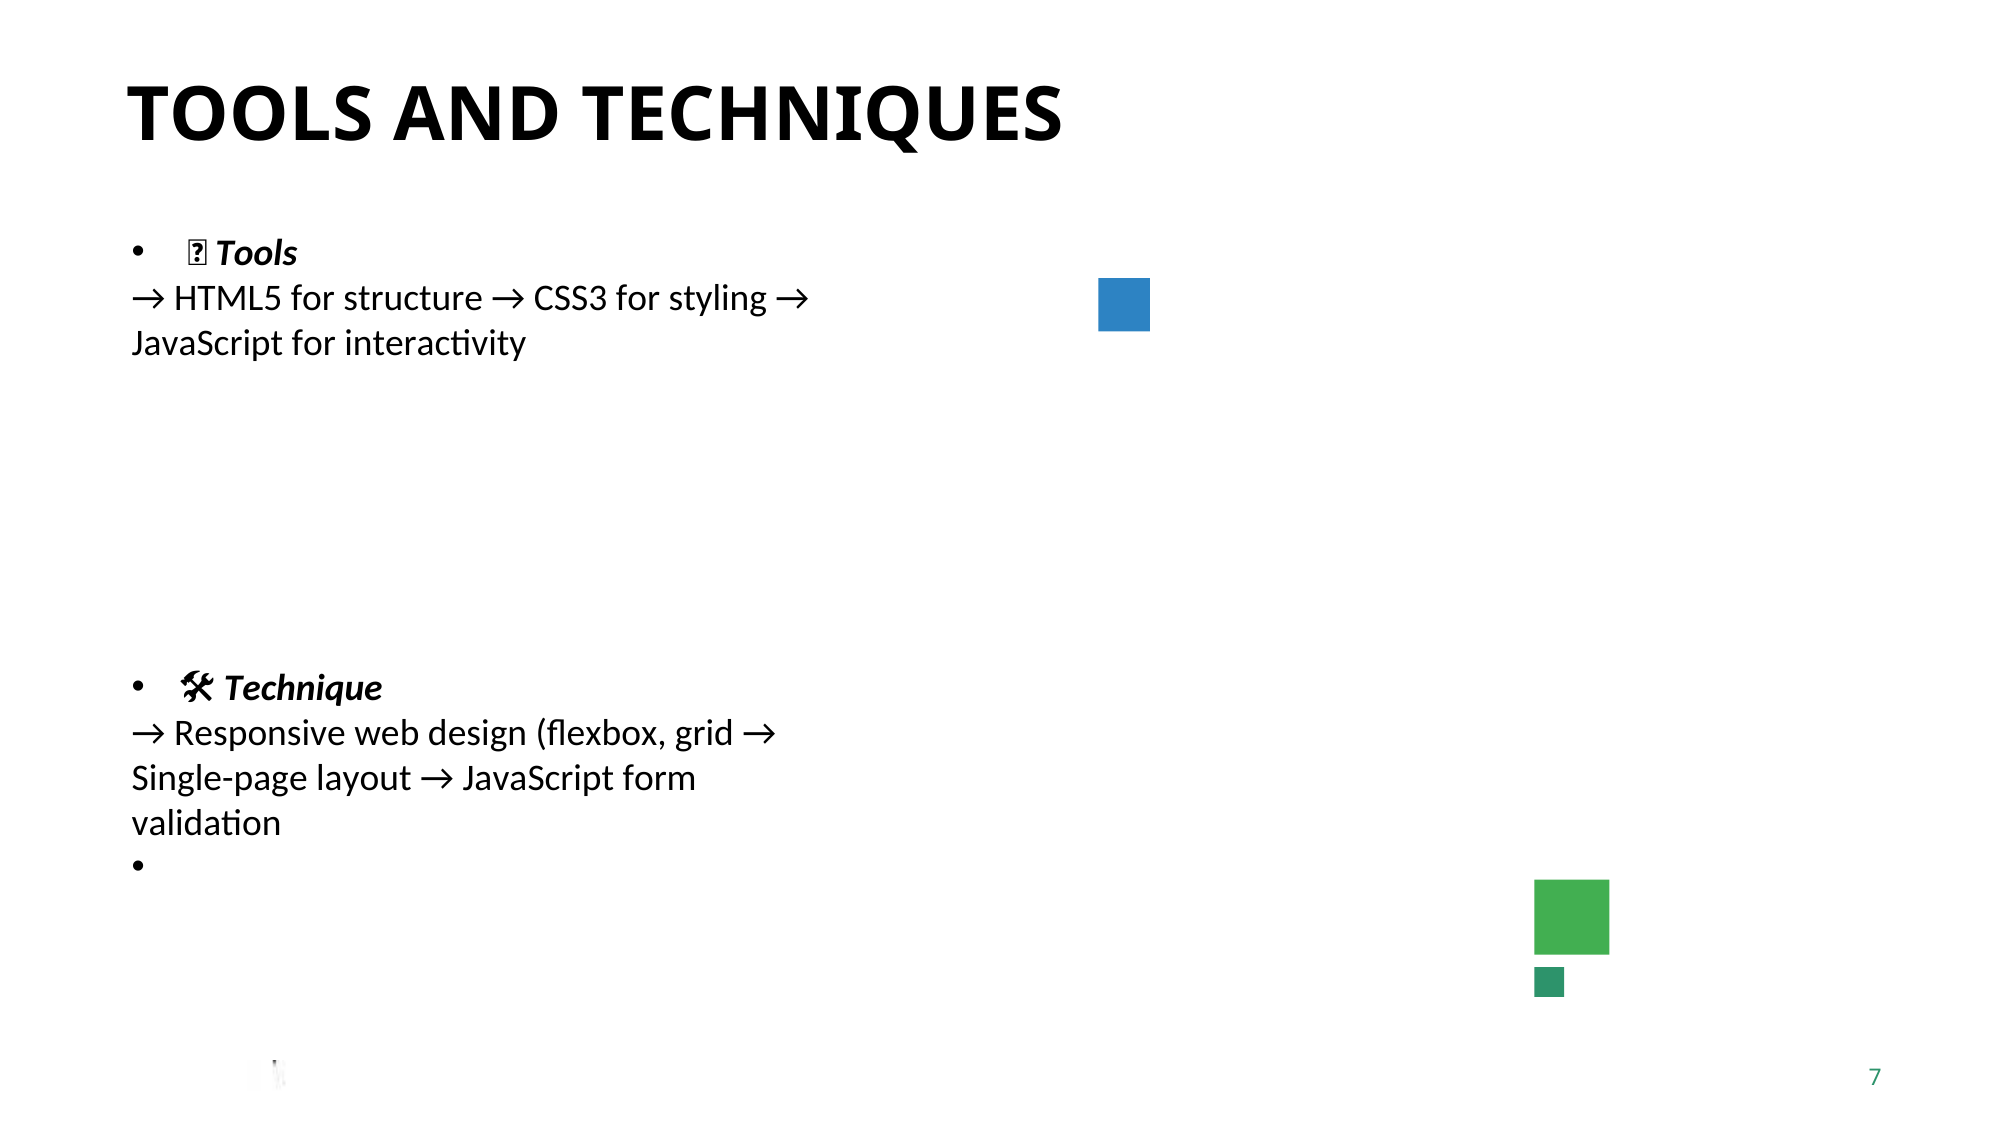

# TOOLS AND TECHNIQUES
🔧 Tools
→ HTML5 for structure → CSS3 for styling → JavaScript for interactivity
🛠 Technique
→ Responsive web design (flexbox, grid → Single-page layout → JavaScript form validation